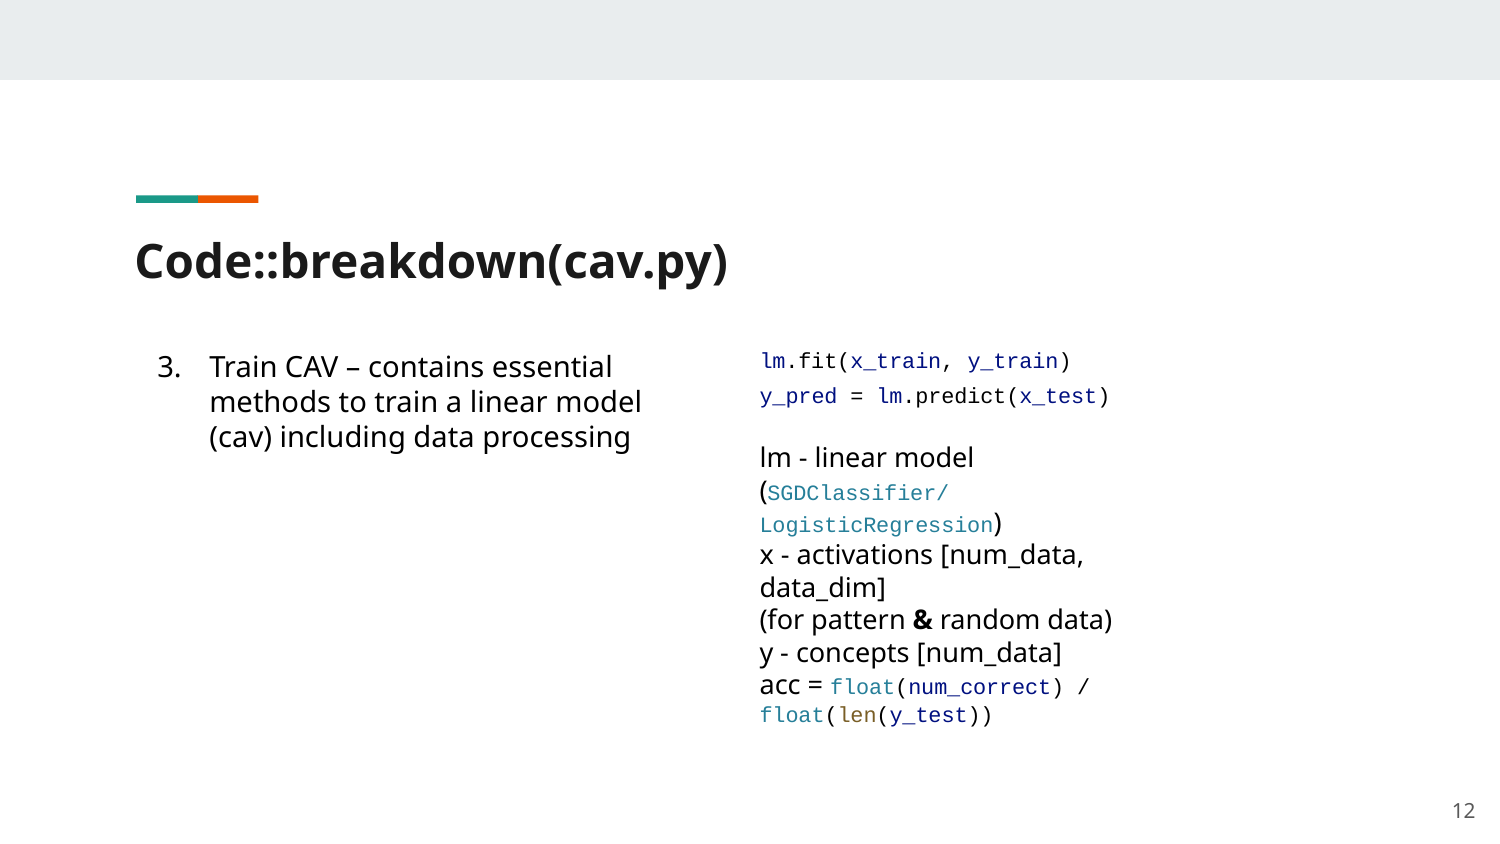

# Code::breakdown(cav.py)
lm.fit(x_train, y_train)
y_pred = lm.predict(x_test)
lm - linear model
(SGDClassifier/
LogisticRegression)
x - activations [num_data, data_dim]
(for pattern & random data)
y - concepts [num_data]
acc = float(num_correct) / float(len(y_test))
Train CAV – contains essential methods to train a linear model (cav) including data processing